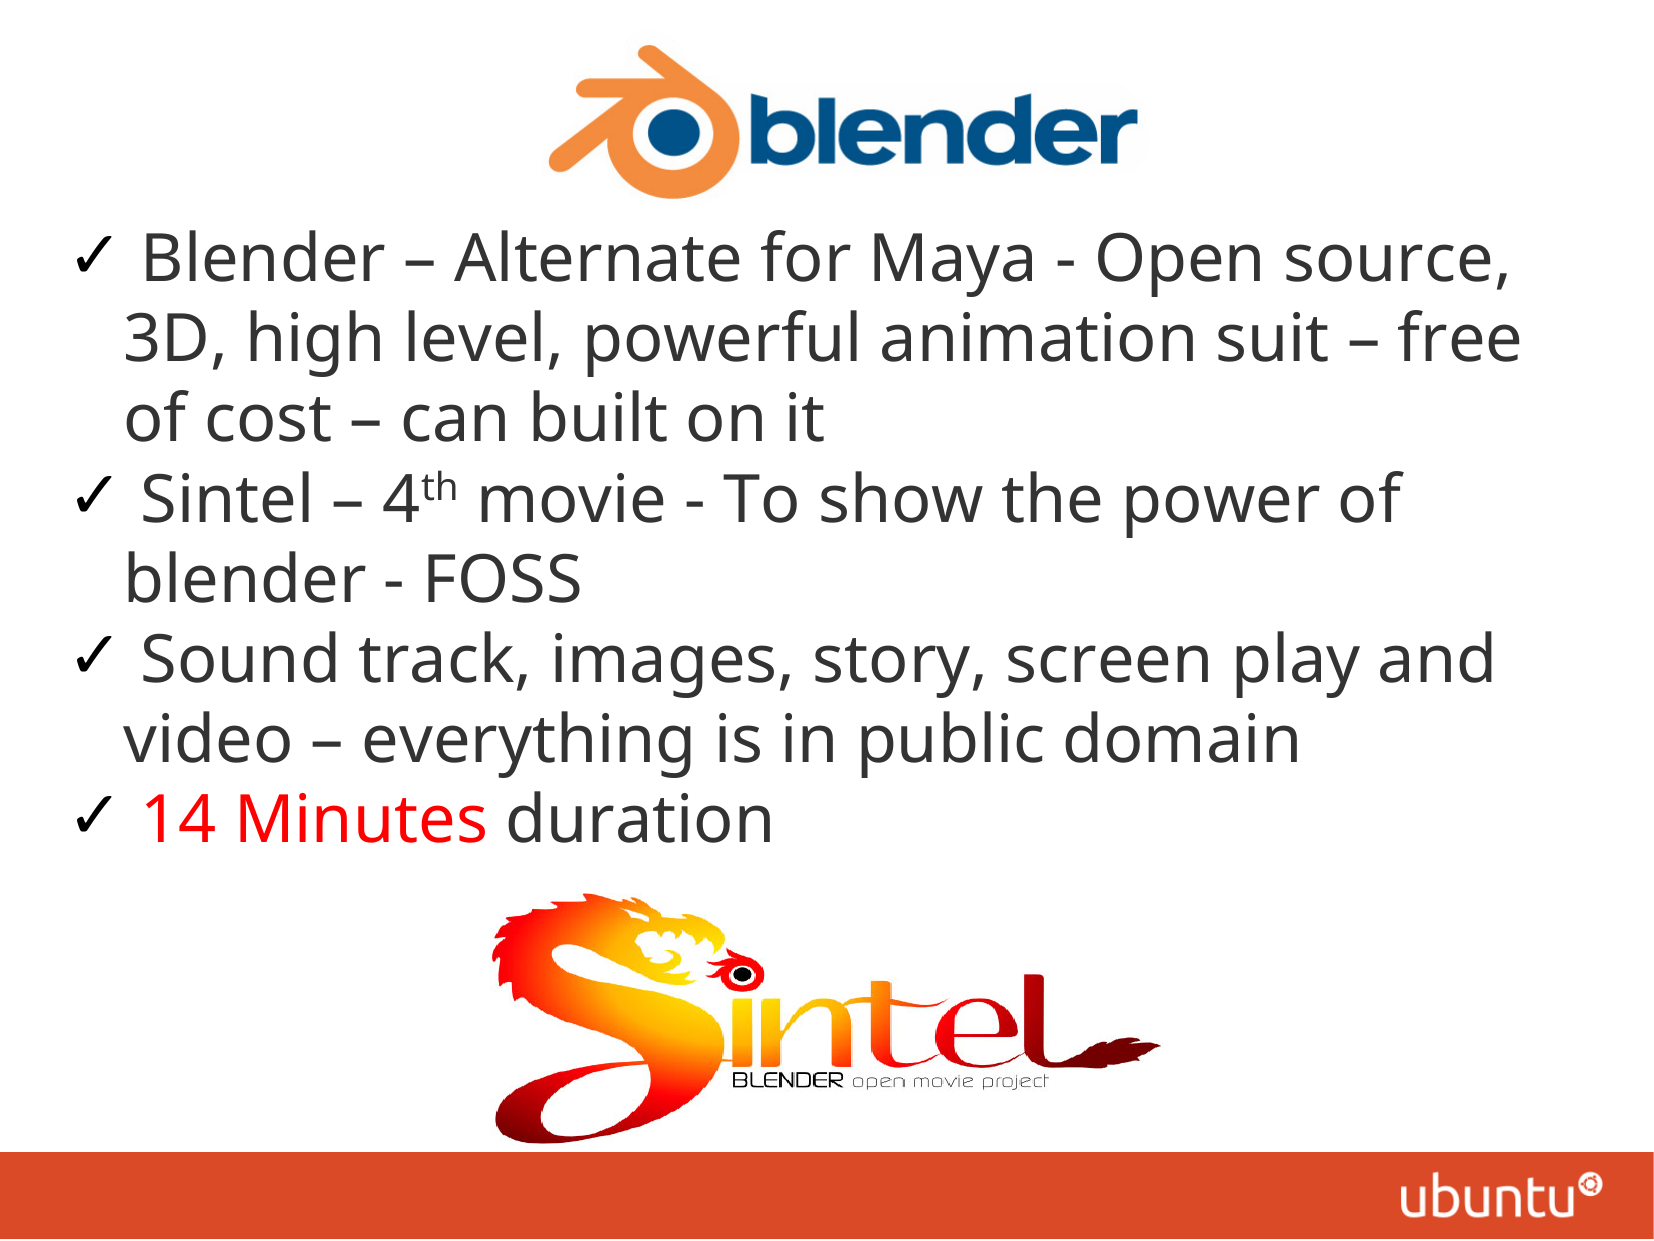

# Blender – Alternate for Maya - Open source, 3D, high level, powerful animation suit – free of cost – can built on it
 Sintel – 4th movie - To show the power of blender - FOSS
 Sound track, images, story, screen play and video – everything is in public domain
 14 Minutes duration